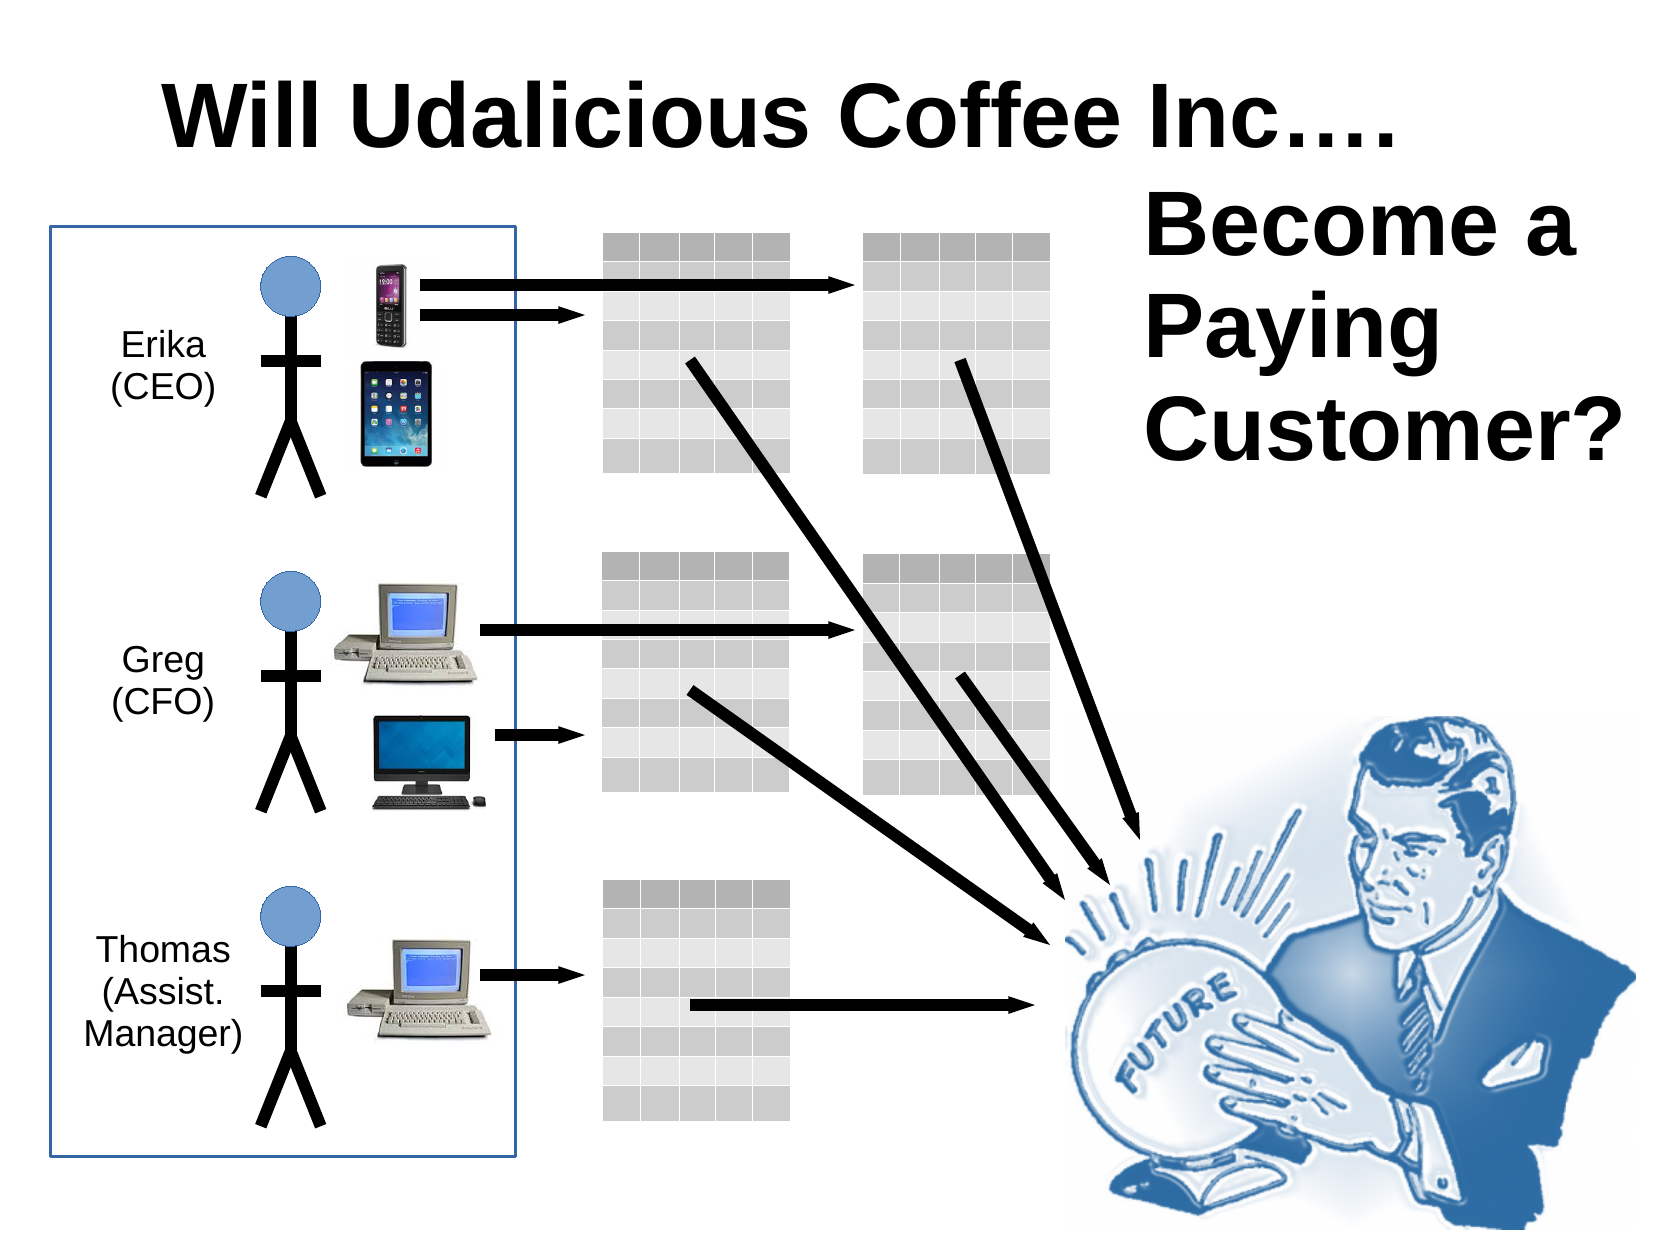

Will Udalicious Coffee Inc….
Become a
Paying
Customer?
| | | | | |
| --- | --- | --- | --- | --- |
| | | | | |
| | | | | |
| | | | | |
| | | | | |
| | | | | |
| | | | | |
| | | | | |
| | | | | |
| --- | --- | --- | --- | --- |
| | | | | |
| | | | | |
| | | | | |
| | | | | |
| | | | | |
| | | | | |
| | | | | |
Erika
(CEO)
| | | | | |
| --- | --- | --- | --- | --- |
| | | | | |
| | | | | |
| | | | | |
| | | | | |
| | | | | |
| | | | | |
| | | | | |
| | | | | |
| --- | --- | --- | --- | --- |
| | | | | |
| | | | | |
| | | | | |
| | | | | |
| | | | | |
| | | | | |
| | | | | |
Greg
(CFO)
| | | | | |
| --- | --- | --- | --- | --- |
| | | | | |
| | | | | |
| | | | | |
| | | | | |
| | | | | |
| | | | | |
| | | | | |
Thomas
(Assist. Manager)